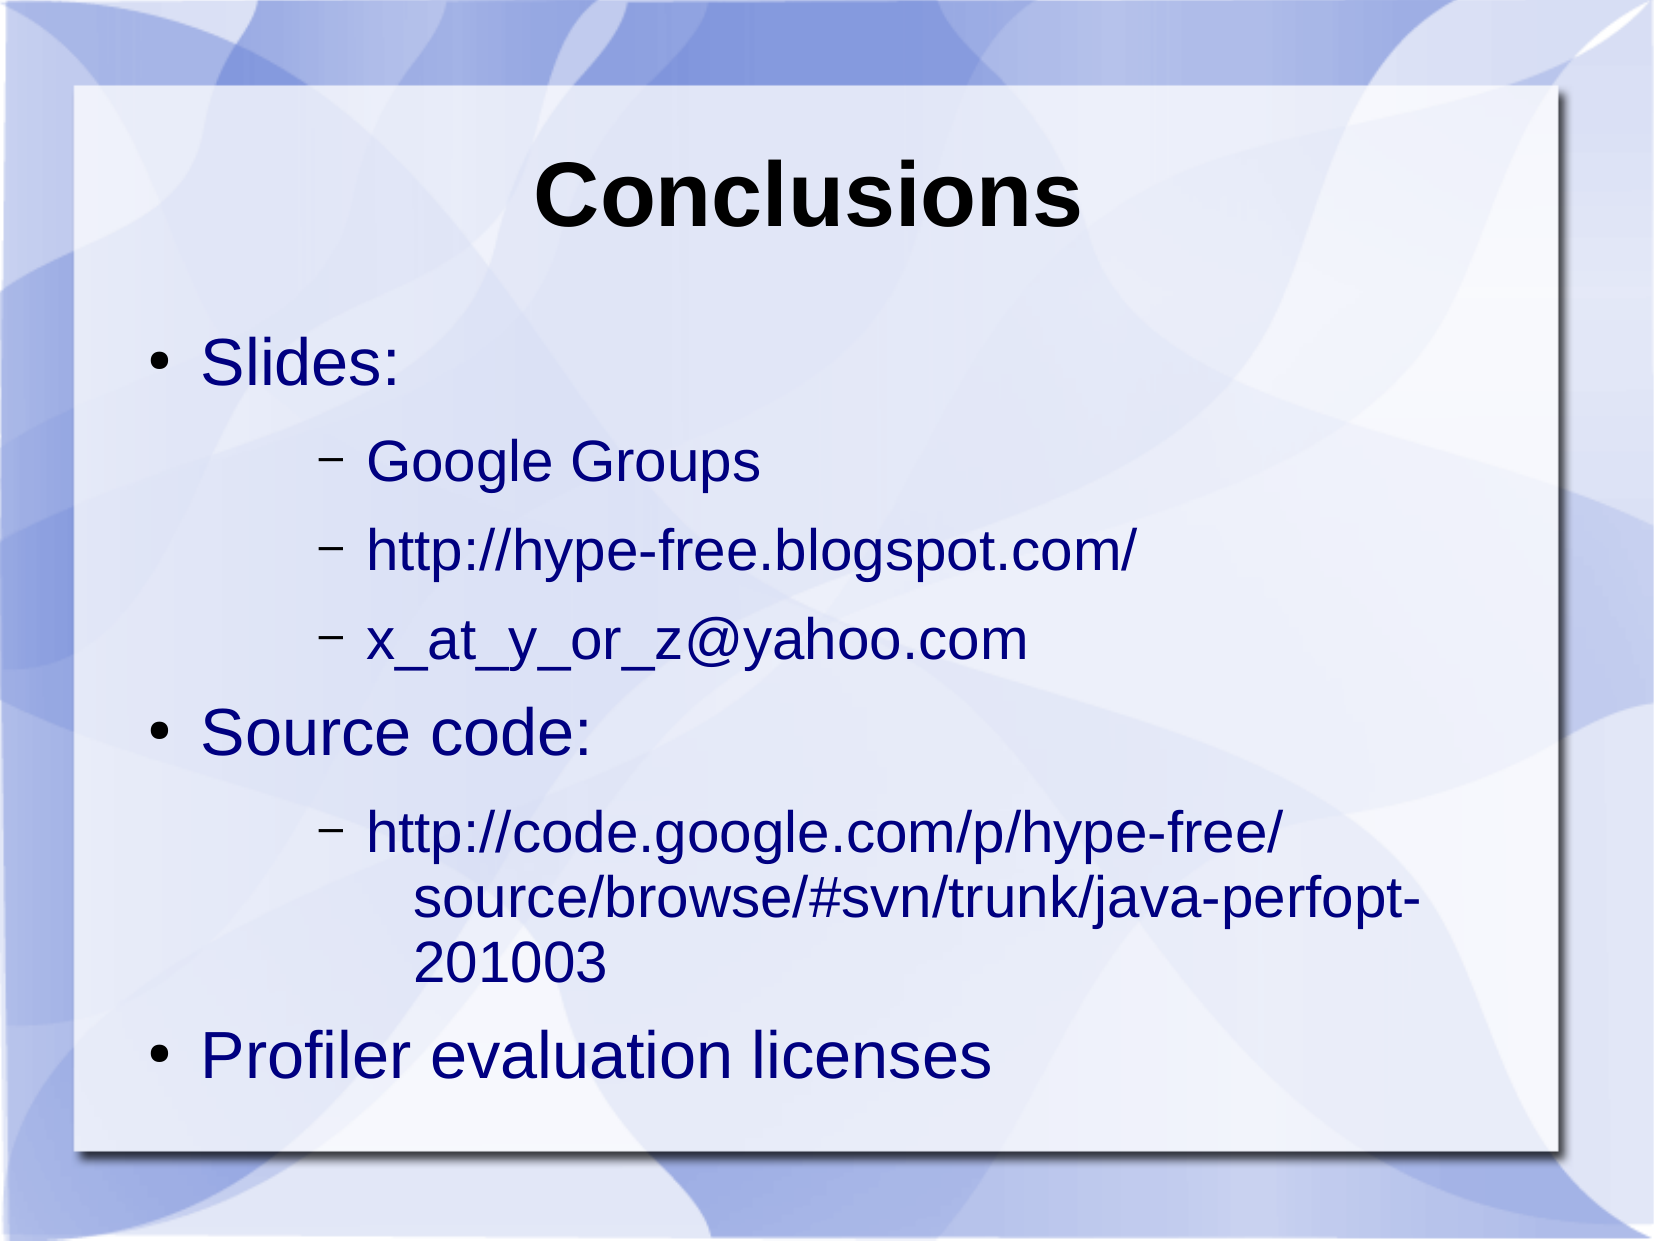

# Conclusions
Slides:
Google Groups
http://hype-free.blogspot.com/
x_at_y_or_z@yahoo.com
Source code:
http://code.google.com/p/hype-free/source/browse/#svn/trunk/java-perfopt-201003
Profiler evaluation licenses